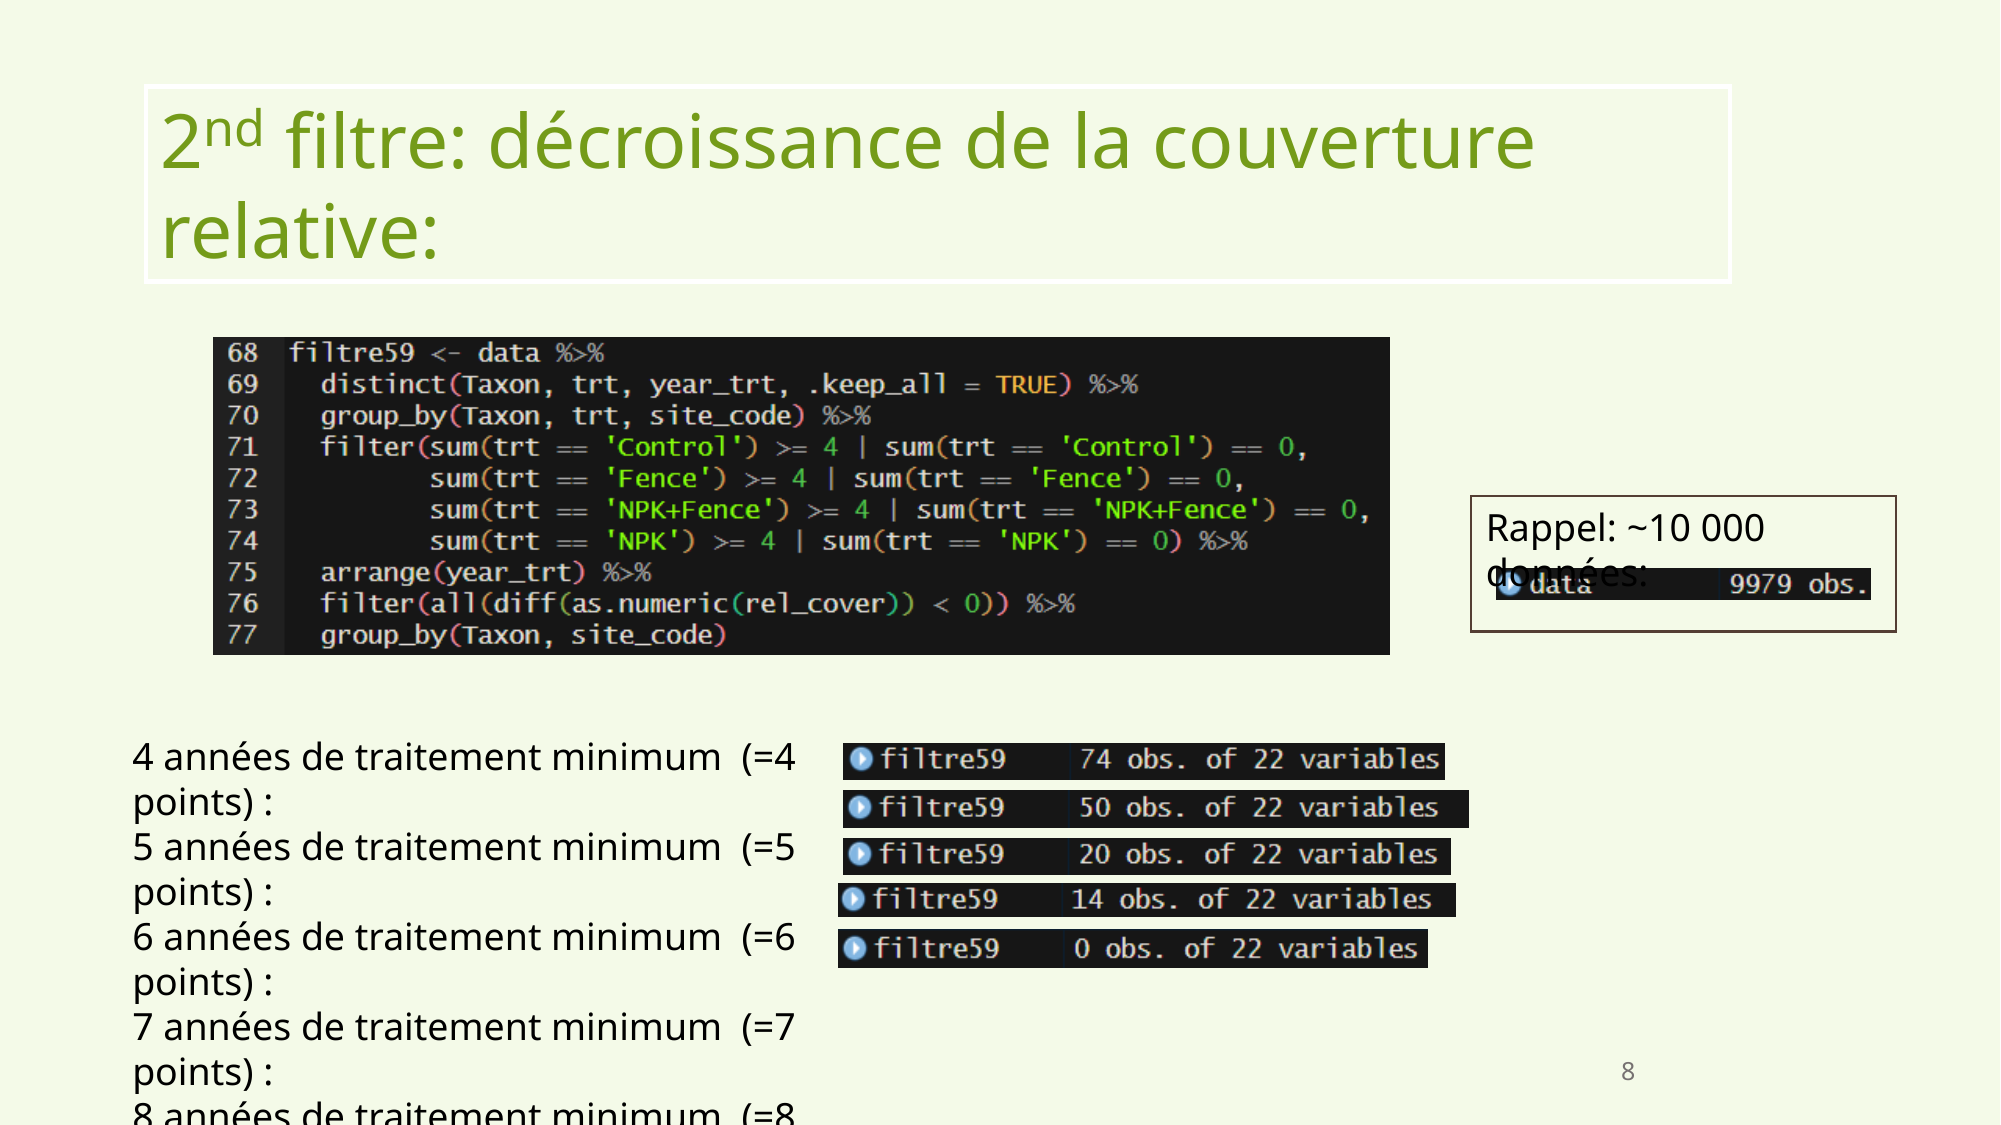

2nd filtre: décroissance de la couverture relative:
Rappel: ~10 000 données:
4 années de traitement minimum (=4 points) :
5 années de traitement minimum (=5 points) :
6 années de traitement minimum (=6 points) :
7 années de traitement minimum (=7 points) :
8 années de traitement minimum (=8 points) :